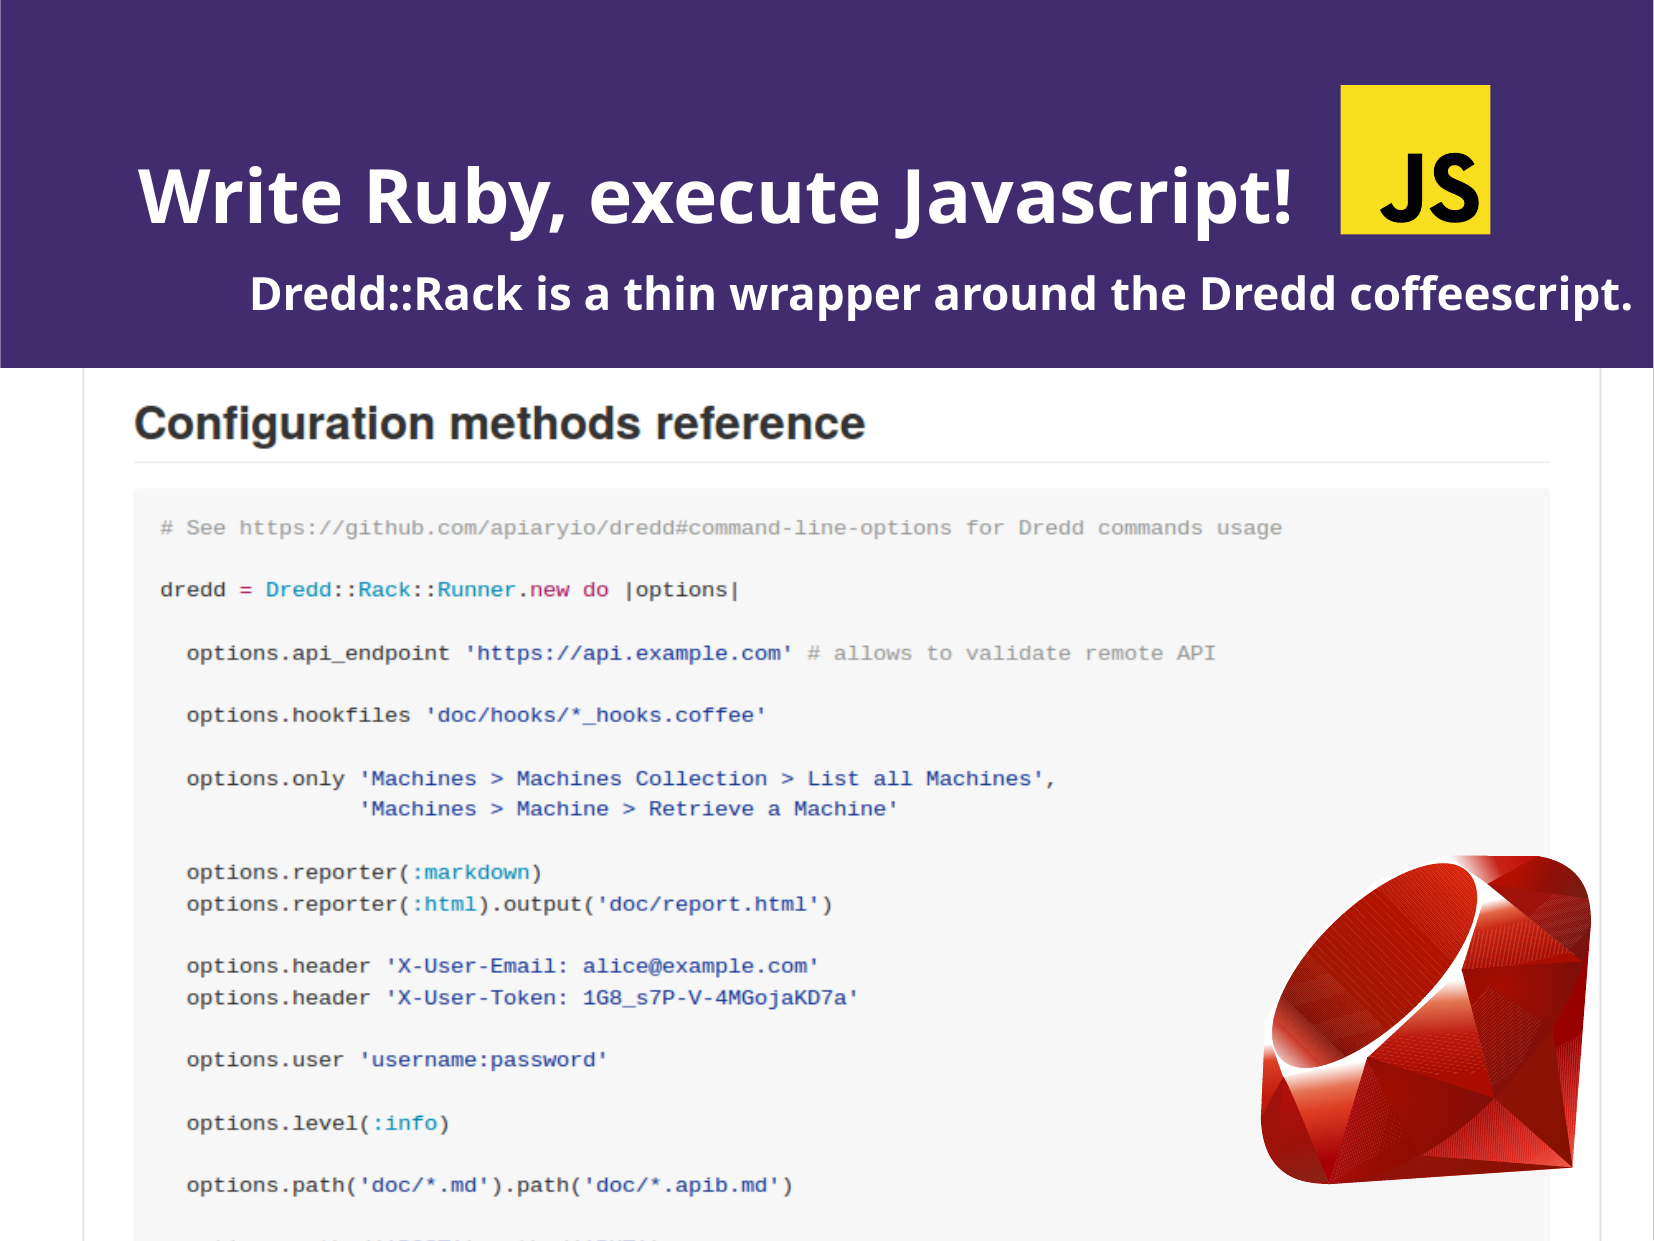

Write Ruby, execute Javascript!
Dredd::Rack is a thin wrapper around the Dredd coffeescript.